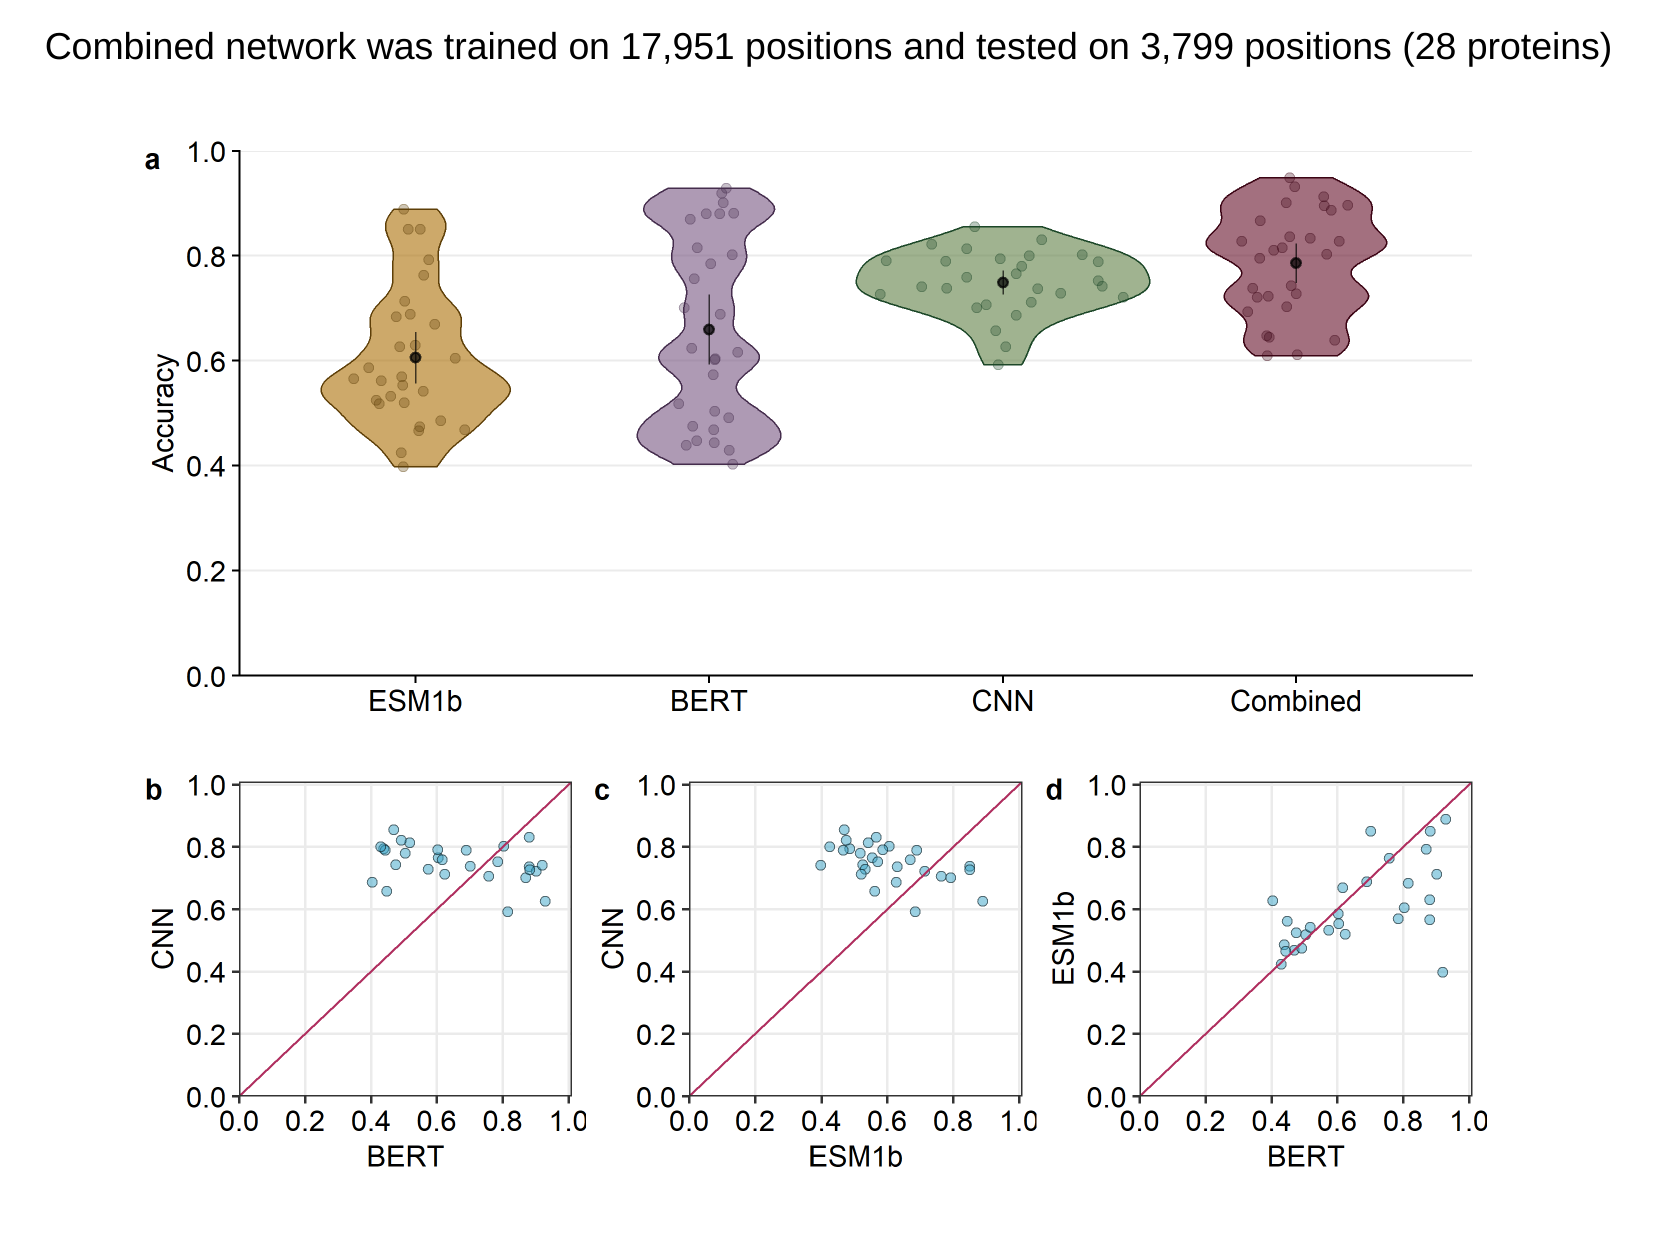

Combined network was trained on 17,951 positions and tested on 3,799 positions (28 proteins)